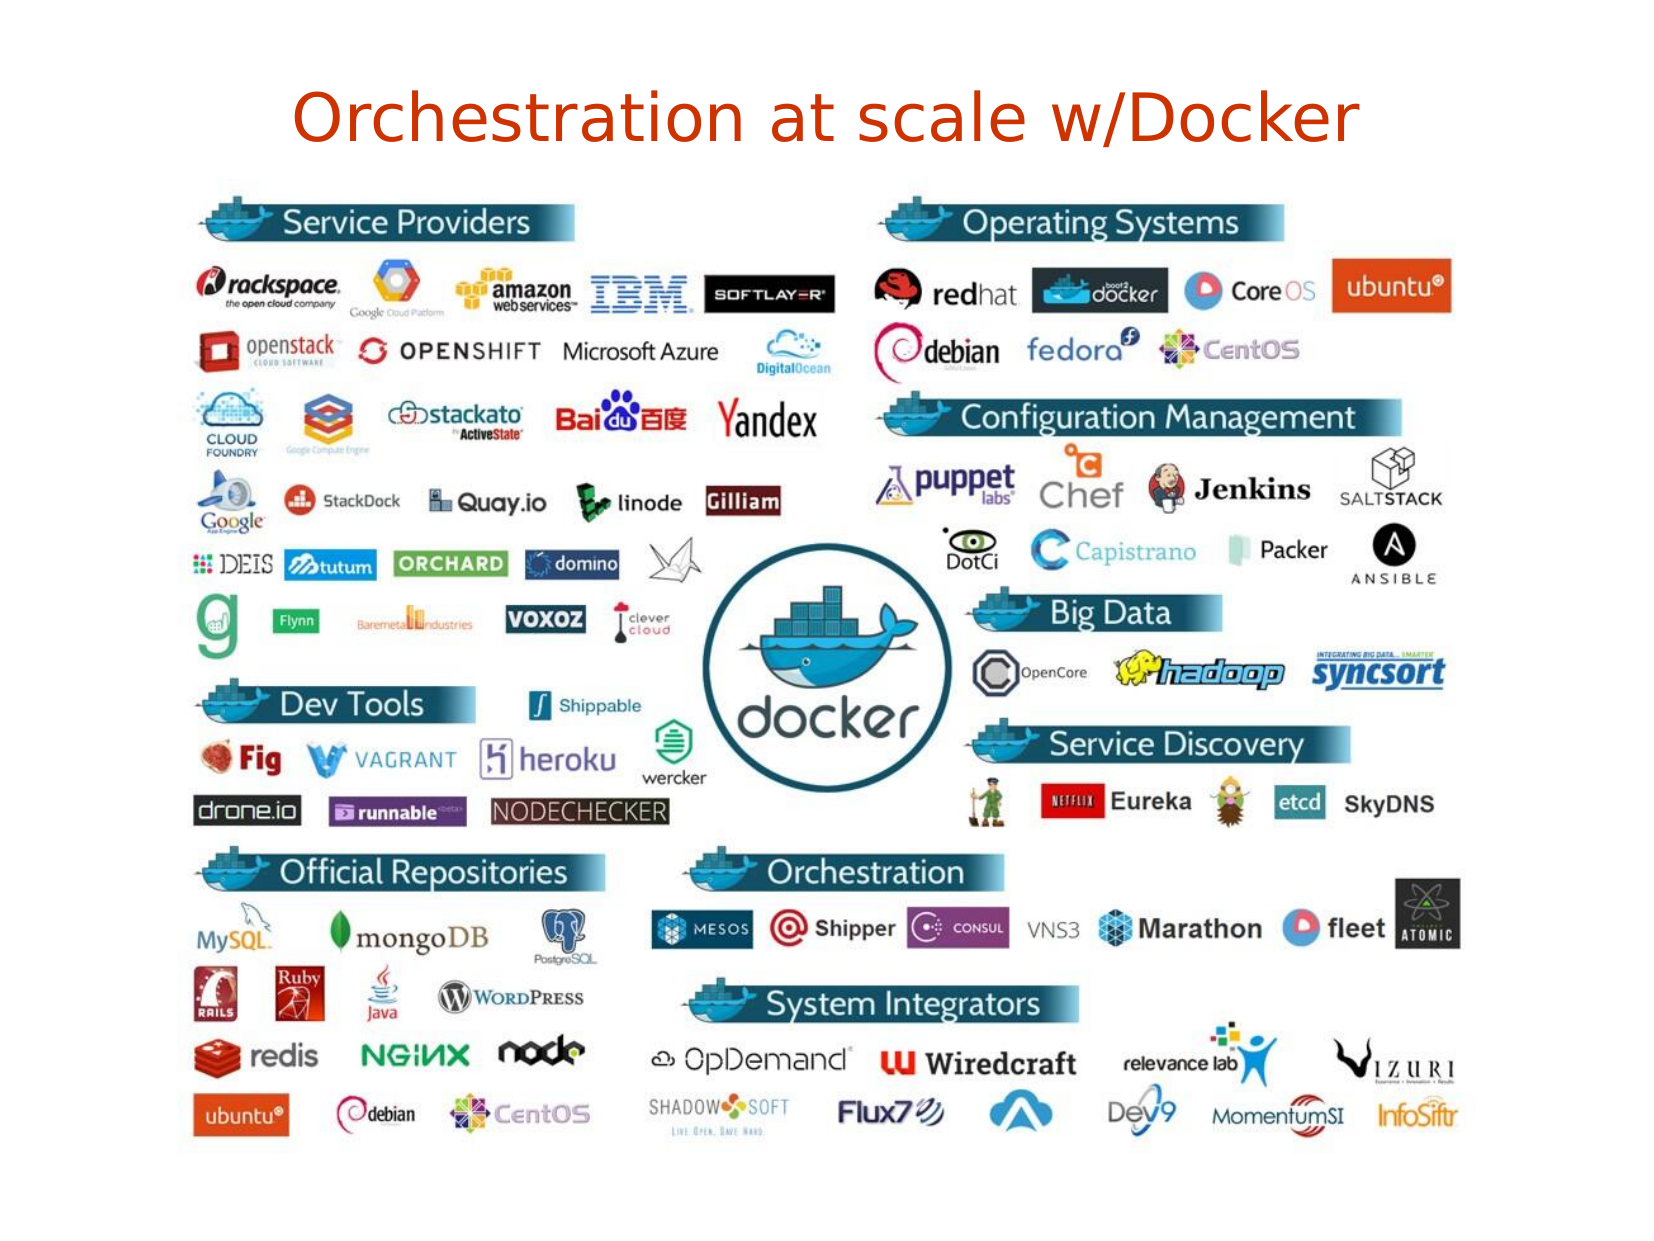

Orchestration at scale w/Docker
This might be a little problem